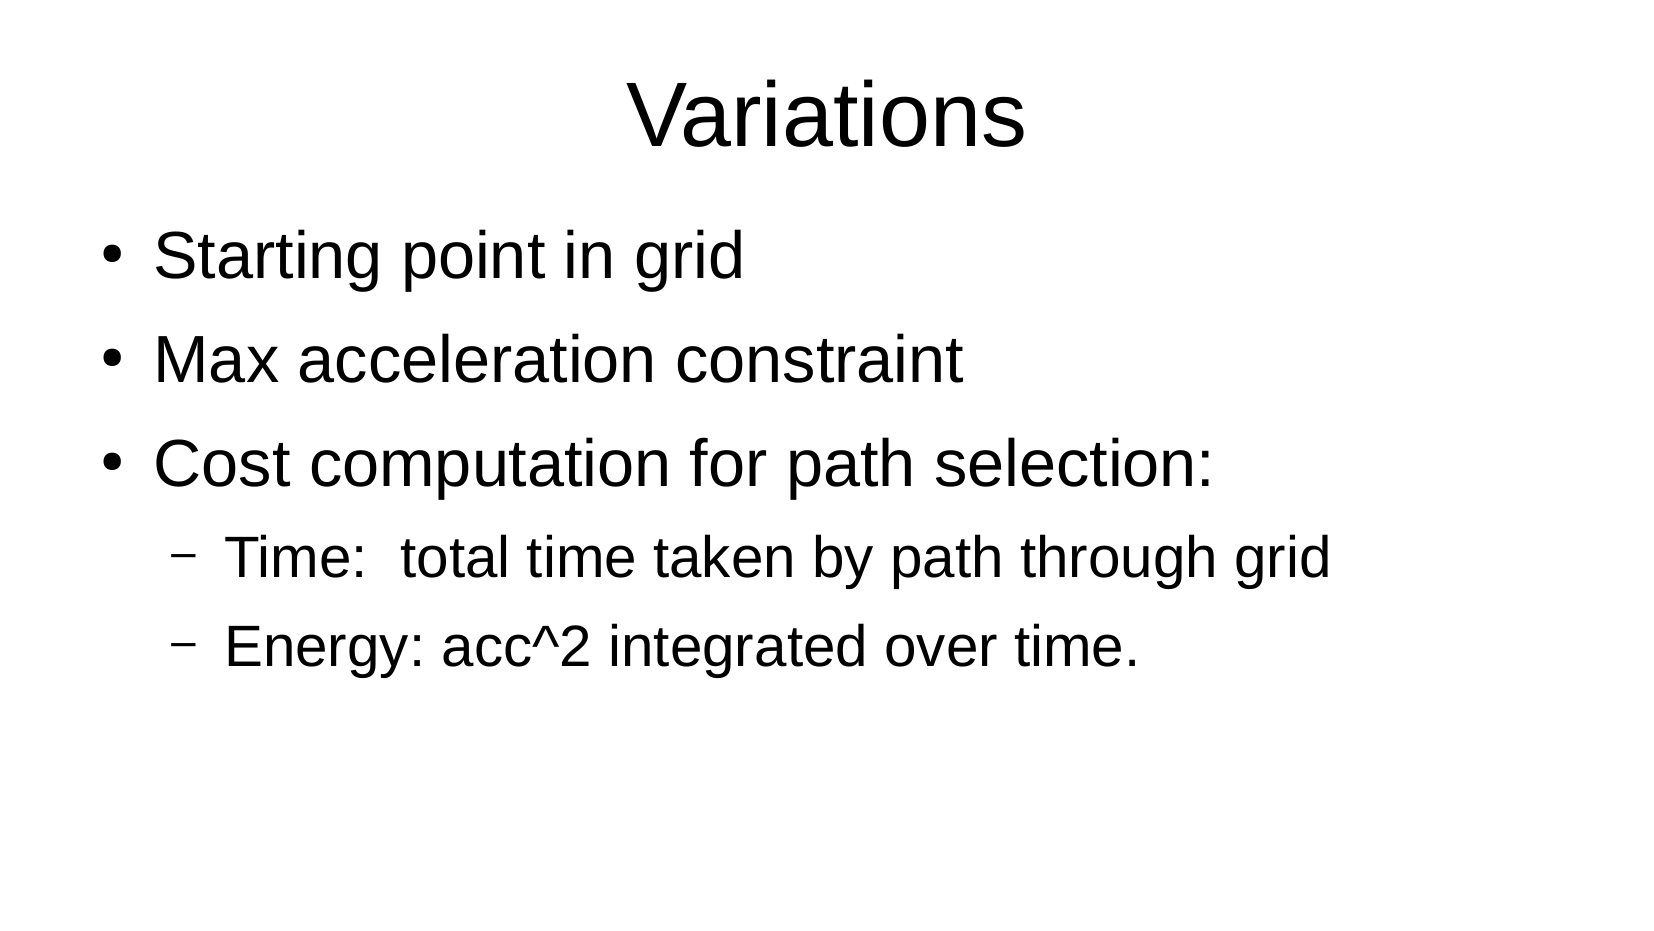

# Variations
Starting point in grid
Max acceleration constraint
Cost computation for path selection:
Time: total time taken by path through grid
Energy: acc^2 integrated over time.